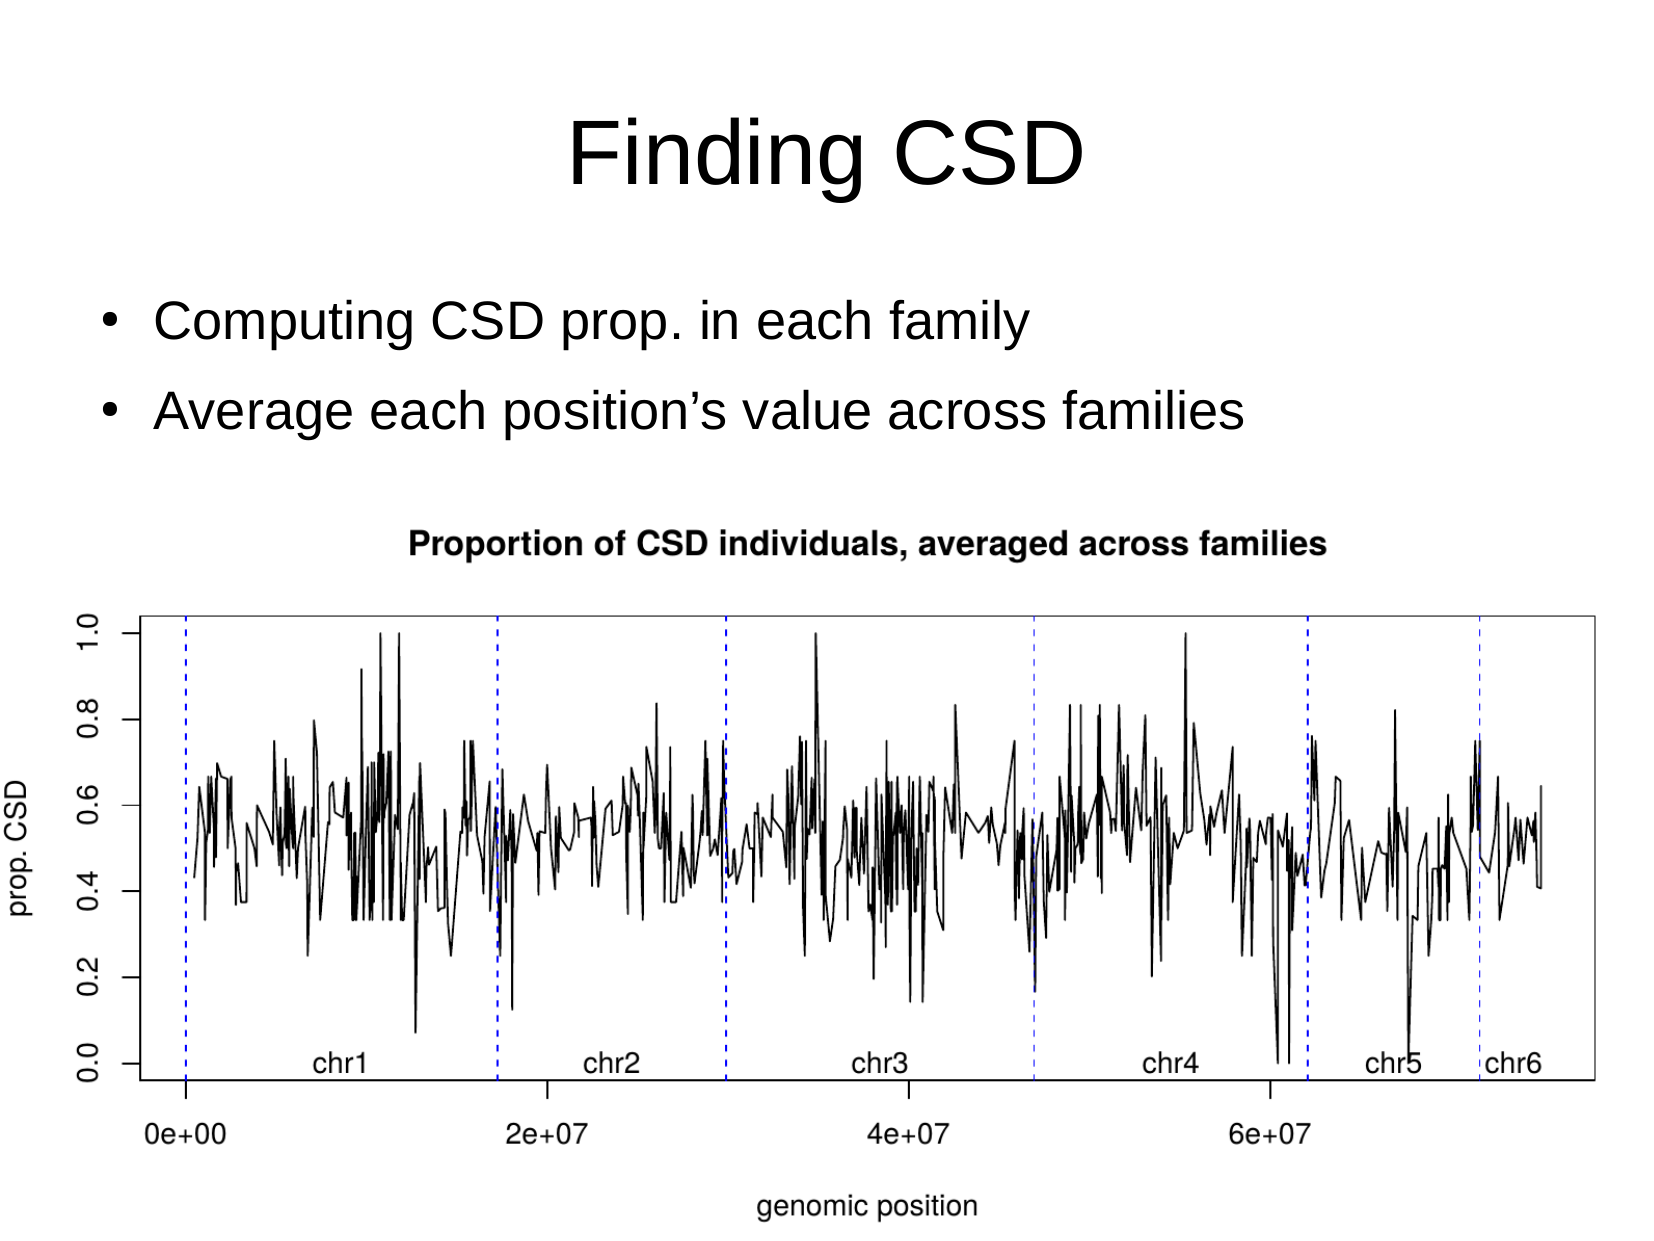

# Finding CSD
Computing CSD prop. in each family
Average each position’s value across families